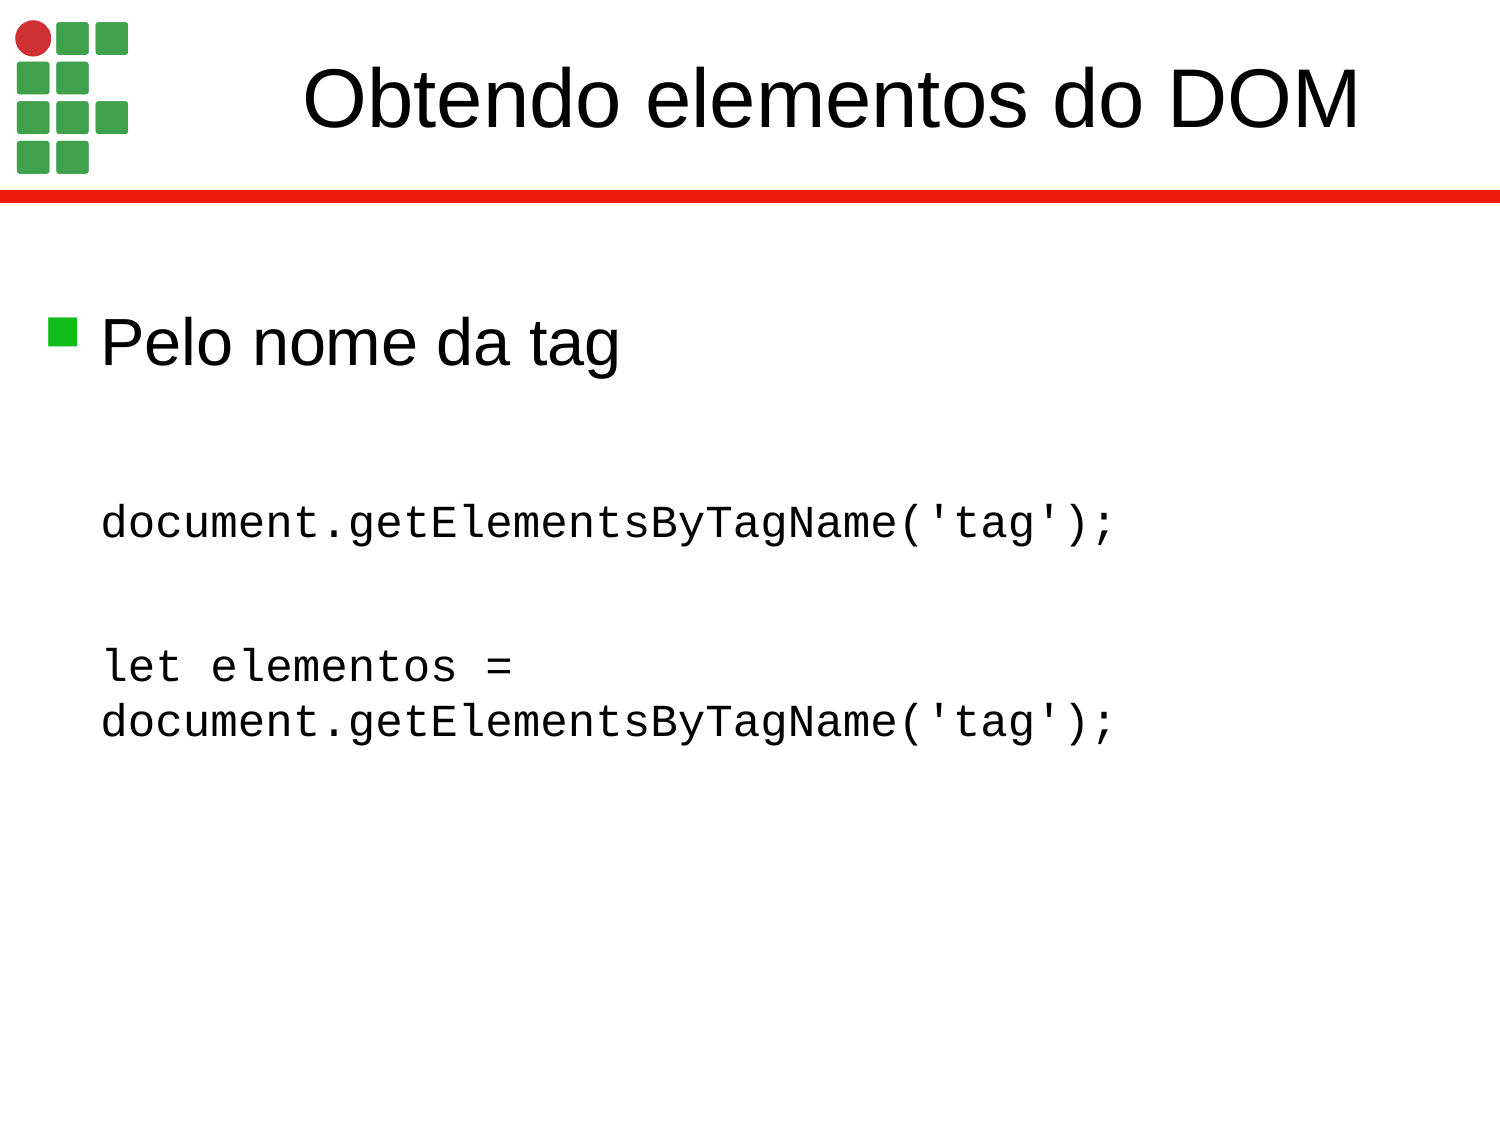

# Obtendo elementos do DOM
Pelo nome da tag
document.getElementsByTagName('tag');
let elementos = document.getElementsByTagName('tag');